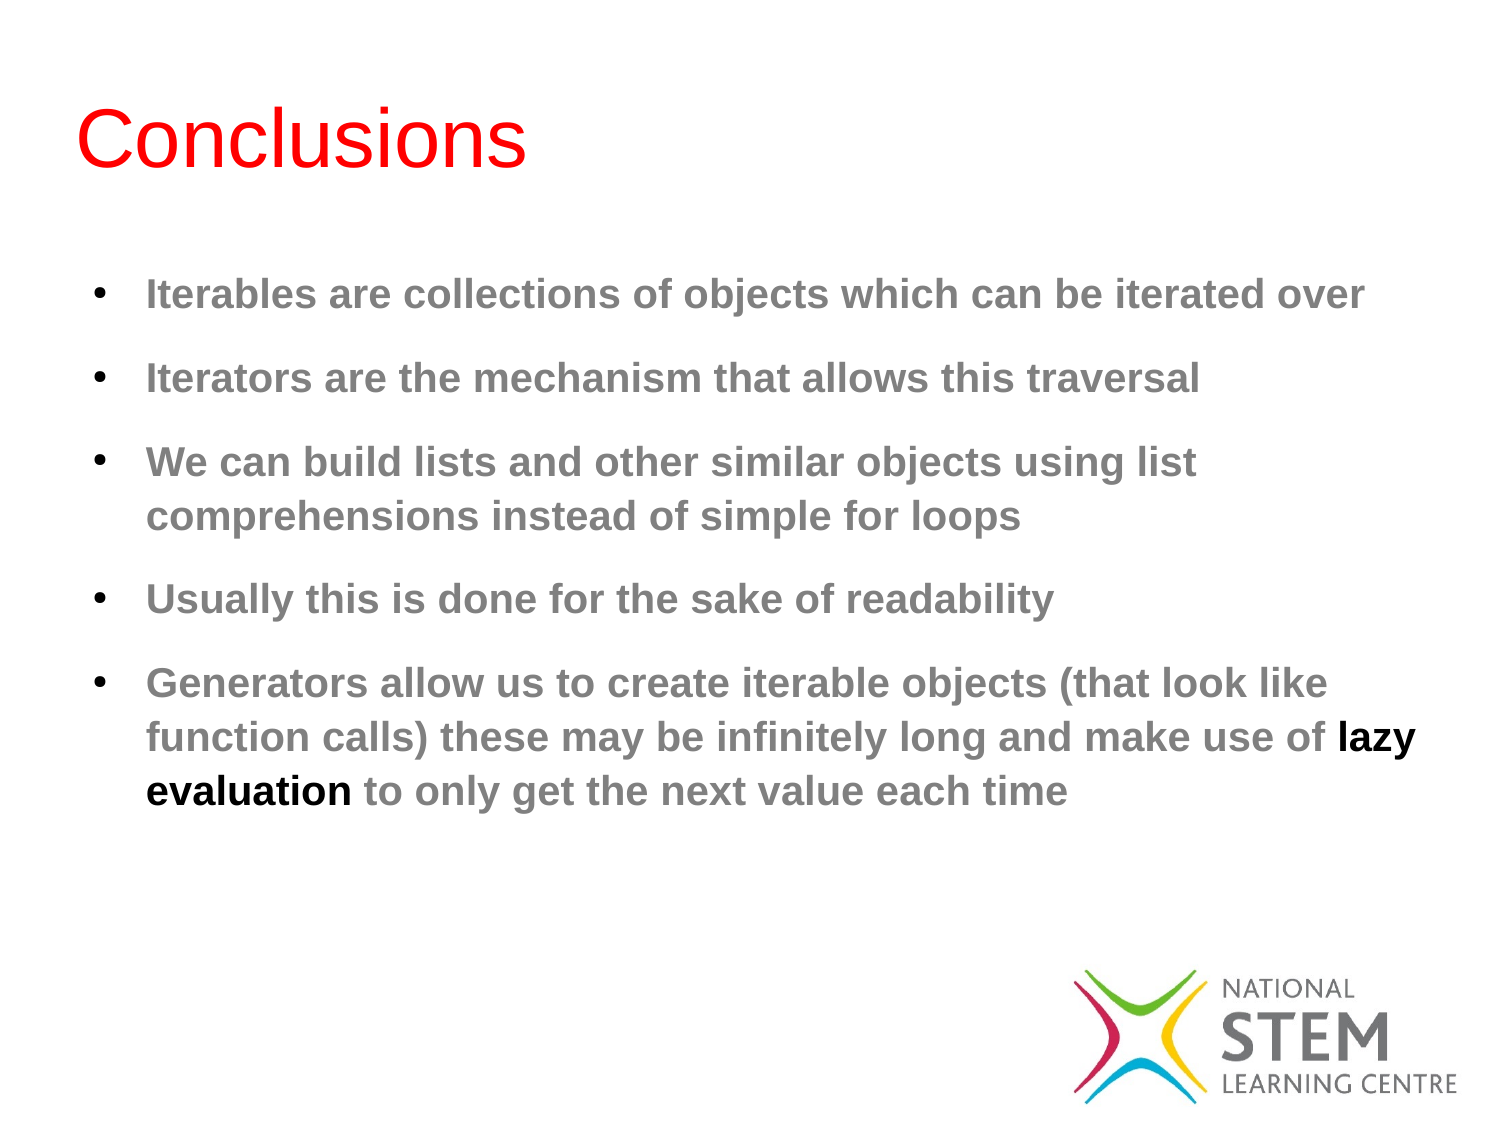

# Conclusions
Iterables are collections of objects which can be iterated over
Iterators are the mechanism that allows this traversal
We can build lists and other similar objects using list comprehensions instead of simple for loops
Usually this is done for the sake of readability
Generators allow us to create iterable objects (that look like function calls) these may be infinitely long and make use of lazy evaluation to only get the next value each time